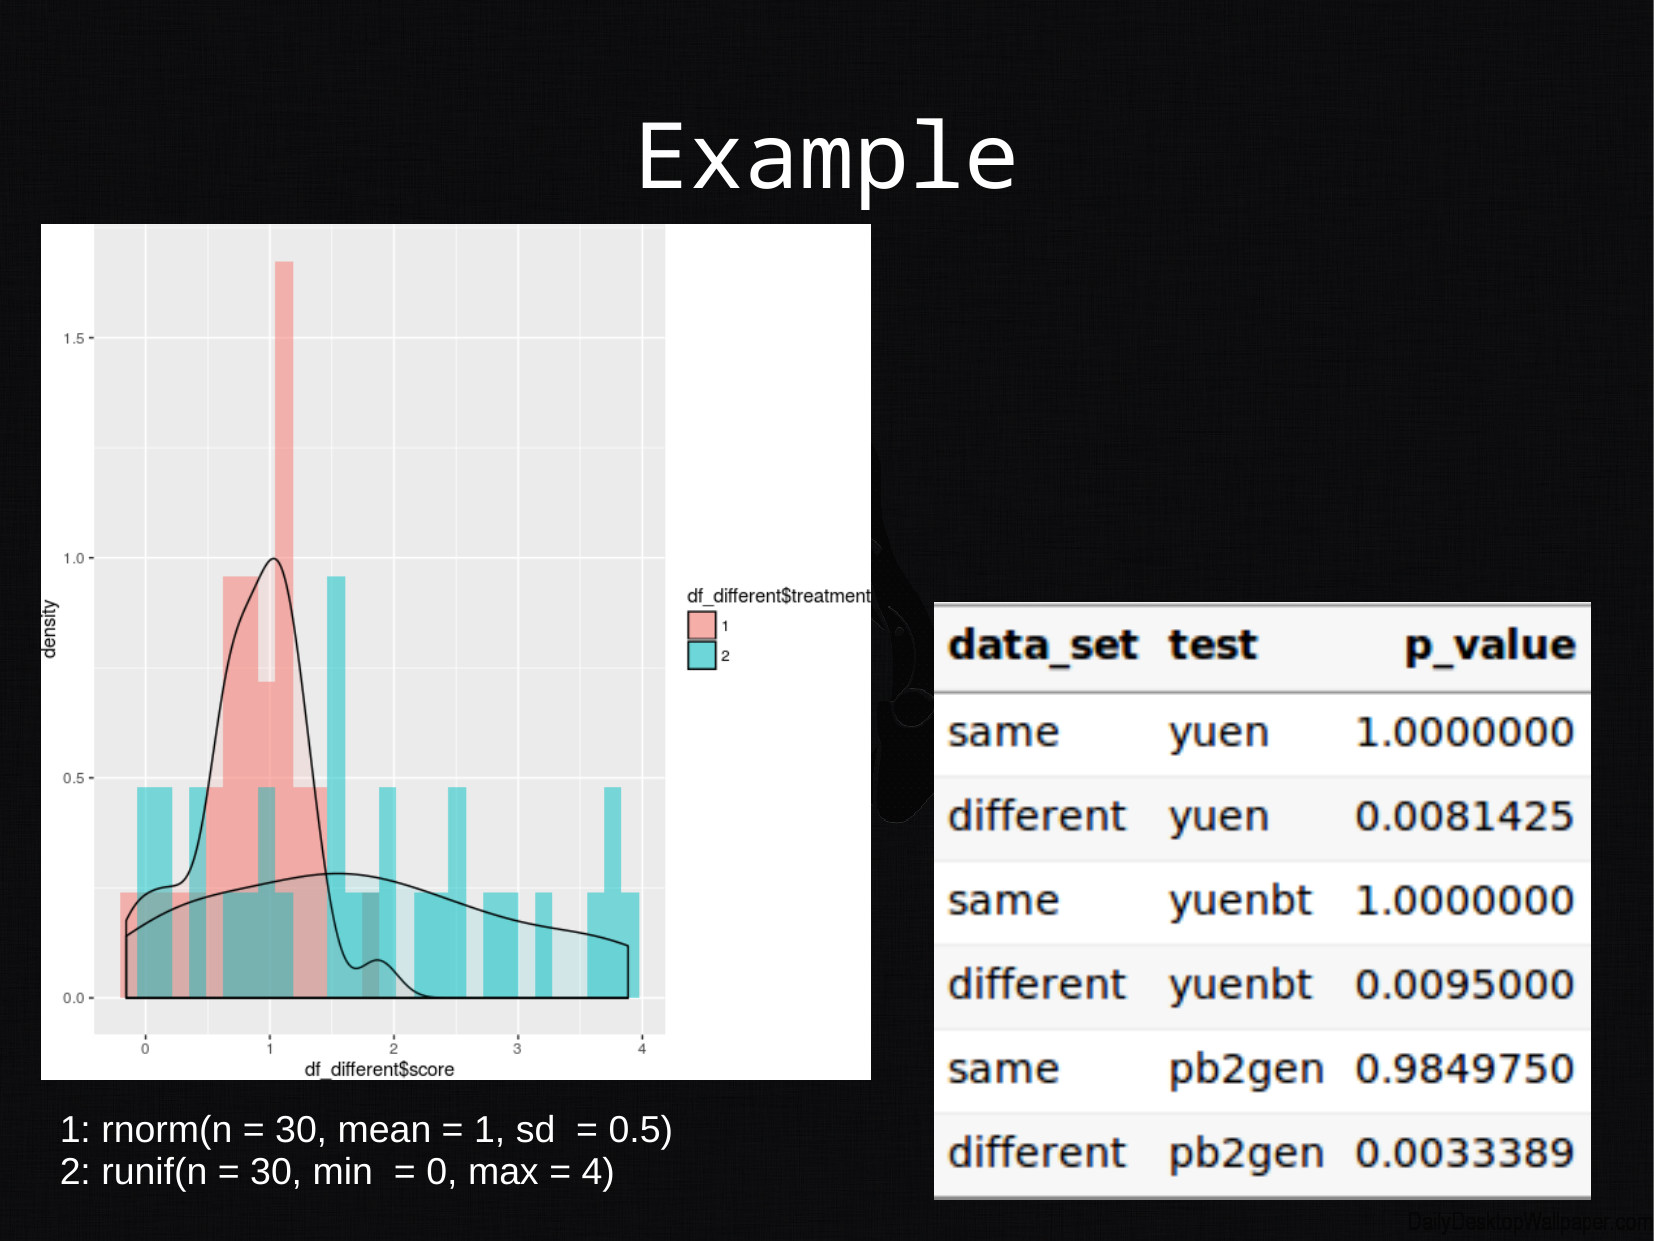

# Example
1: rnorm(n = 30, mean = 1, sd = 0.5)
2: runif(n = 30, min = 0, max = 4)